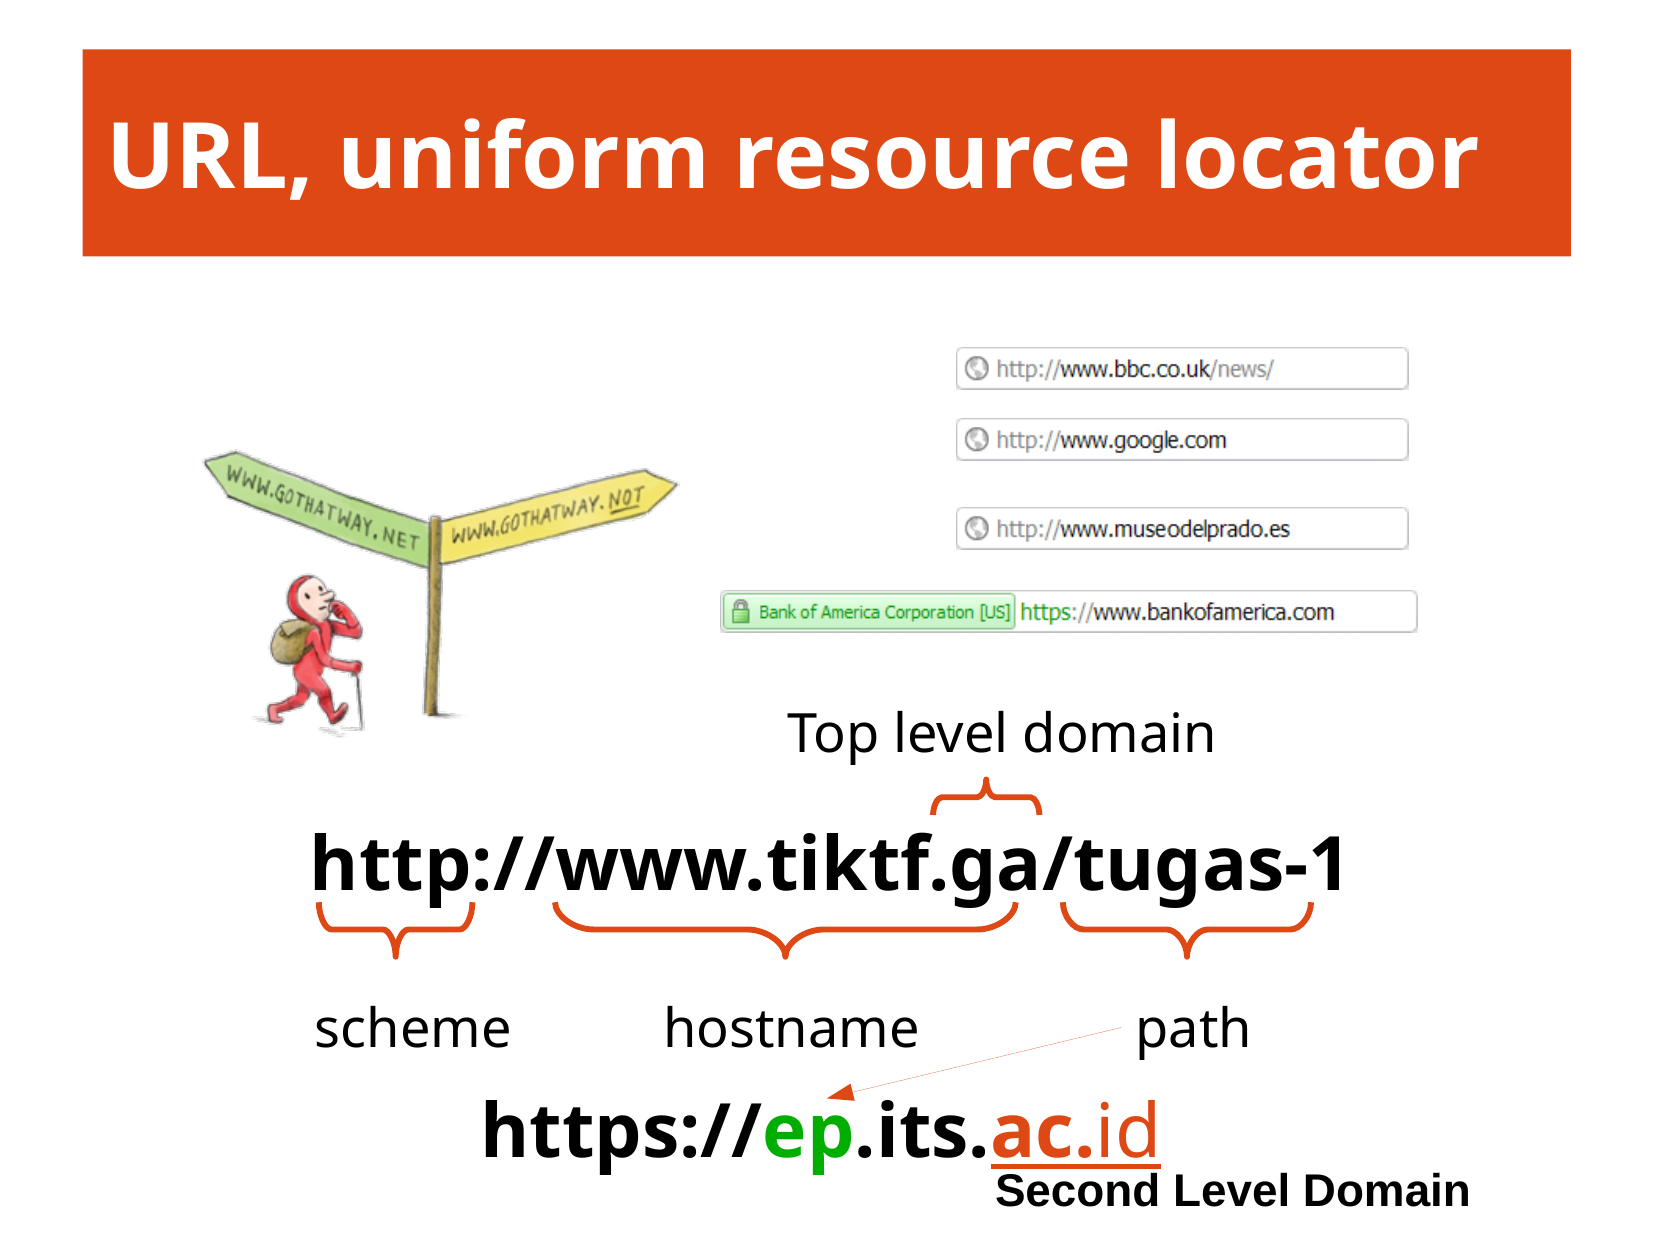

# URL, uniform resource locator
Top level domain
http://www.tiktf.ga/tugas-1
scheme
hostname
path
https://ep.its.ac.id
Second Level Domain